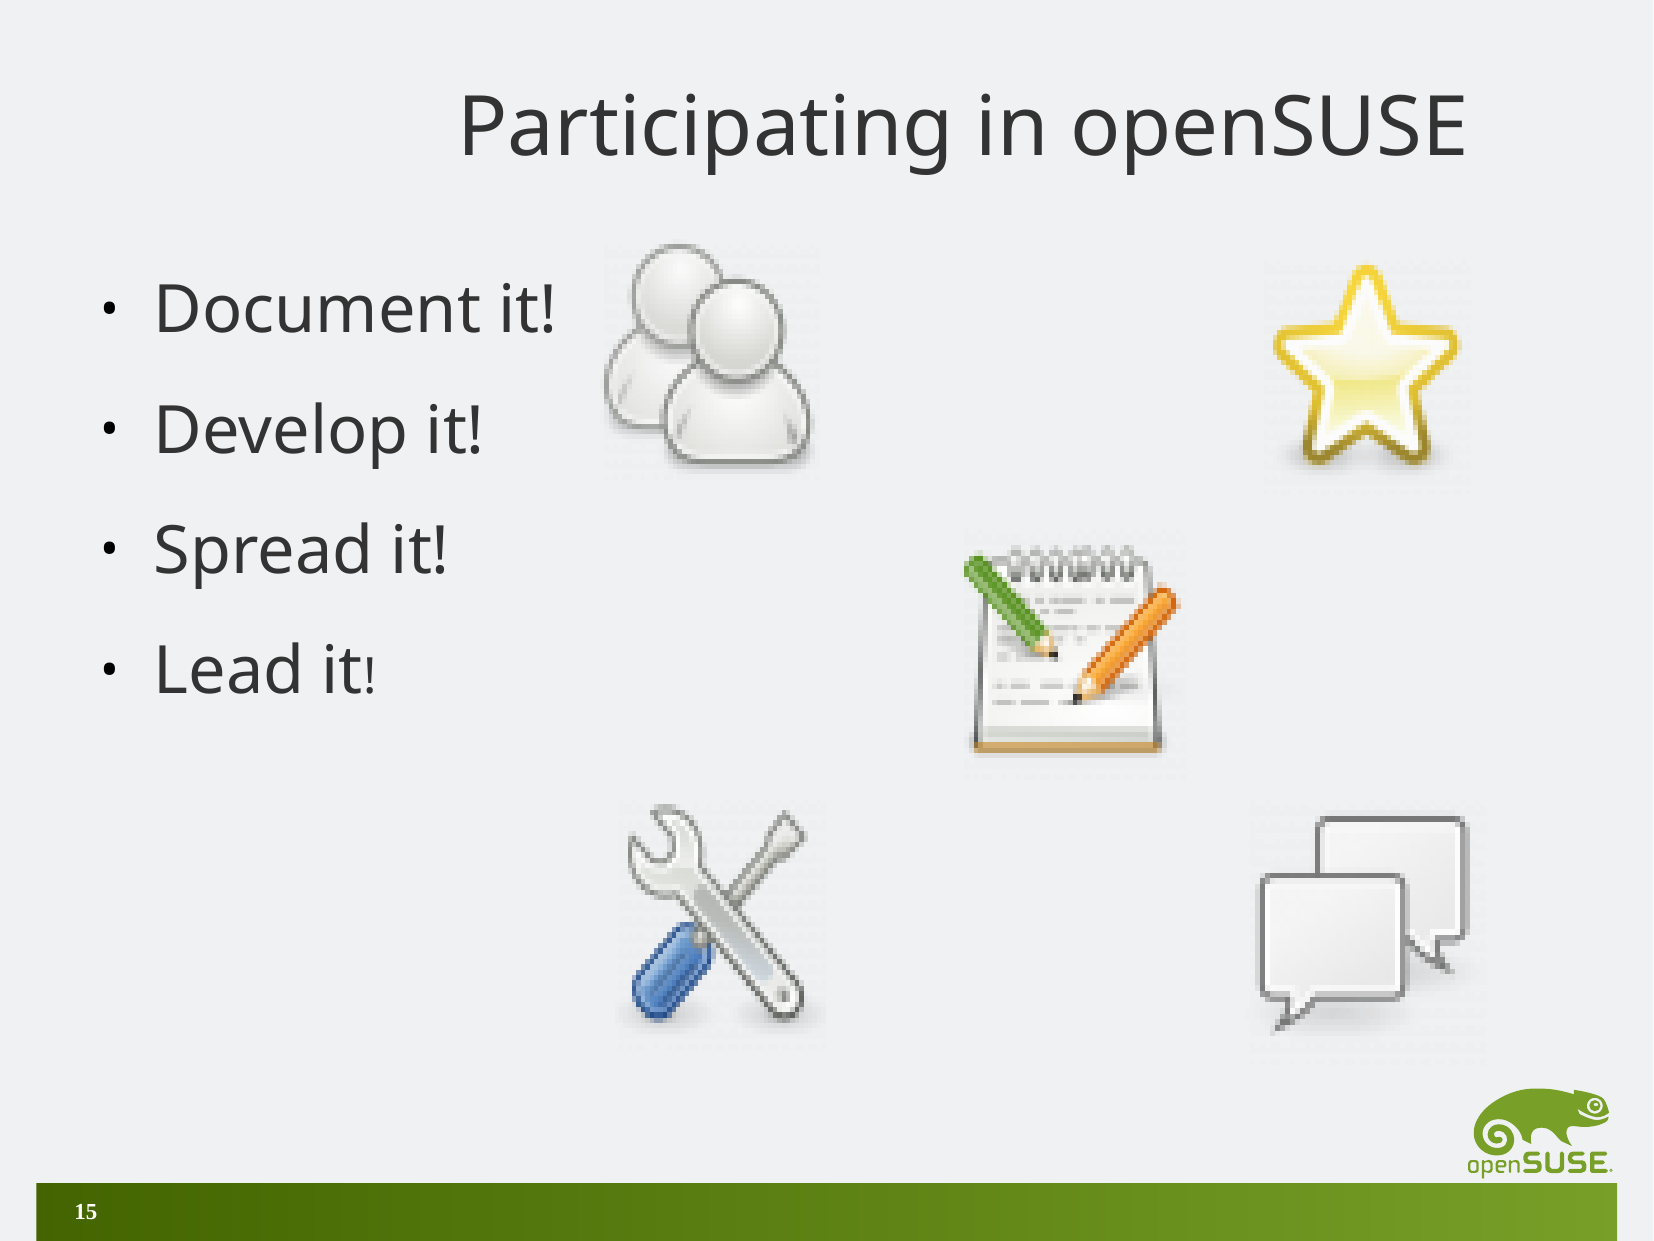

# Participating in openSUSE
Document it!
Develop it!
Spread it!
Lead it!
15